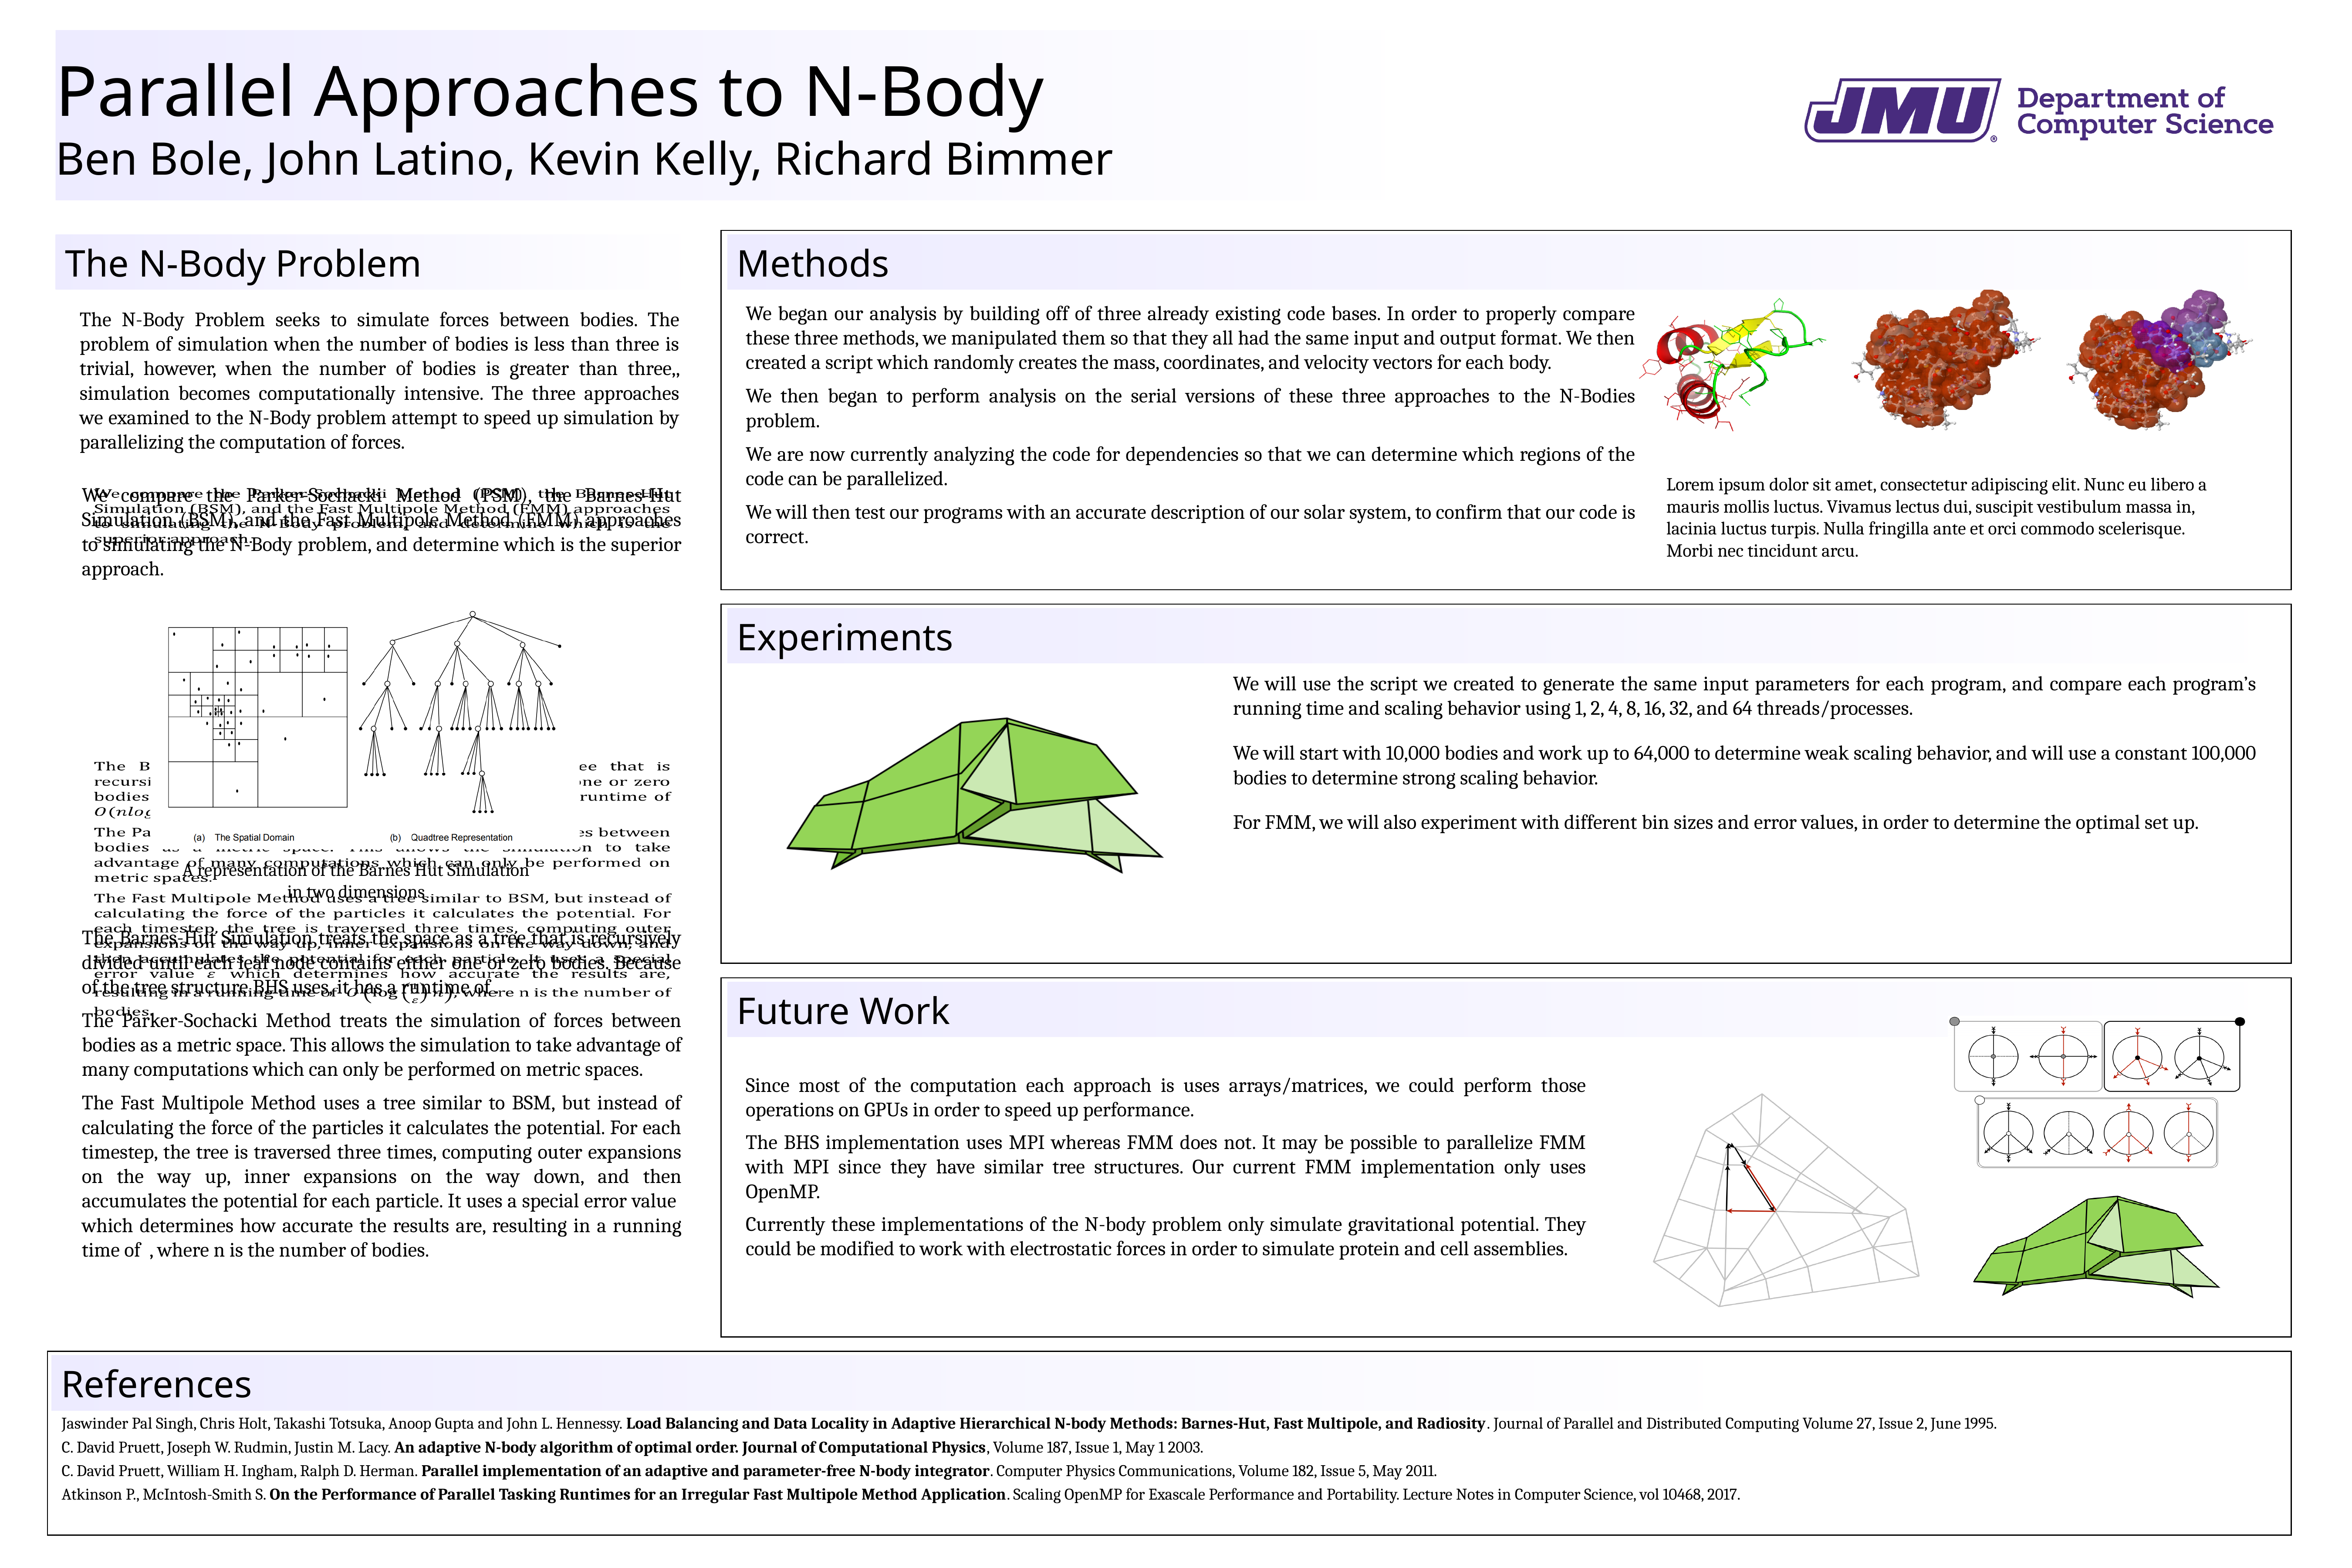

Parallel Approaches to N-Body
Ben Bole, John Latino, Kevin Kelly, Richard Bimmer
 The N-Body Problem
 Methods
We began our analysis by building off of three already existing code bases. In order to properly compare these three methods, we manipulated them so that they all had the same input and output format. We then created a script which randomly creates the mass, coordinates, and velocity vectors for each body.
We then began to perform analysis on the serial versions of these three approaches to the N-Bodies problem.
We are now currently analyzing the code for dependencies so that we can determine which regions of the code can be parallelized.
We will then test our programs with an accurate description of our solar system, to confirm that our code is correct.
The N-Body Problem seeks to simulate forces between bodies. The problem of simulation when the number of bodies is less than three is trivial, however, when the number of bodies is greater than three,, simulation becomes computationally intensive. The three approaches we examined to the N-Body problem attempt to speed up simulation by parallelizing the computation of forces.
Lorem ipsum dolor sit amet, consectetur adipiscing elit. Nunc eu libero a mauris mollis luctus. Vivamus lectus dui, suscipit vestibulum massa in, lacinia luctus turpis. Nulla fringilla ante et orci commodo scelerisque. Morbi nec tincidunt arcu.
We compare the Parker-Sochacki Method (PSM), the Barnes-Hut Simulation (BSM), and the Fast Multipole Method (FMM) approaches to simulating the N-Body problem, and determine which is the superior approach.
The Barnes-Hut Simulation treats the space as a tree that is recursively divided until each leaf node contains either one or zero bodies. Because of the tree structure BHS uses, it has a runtime of .
The Parker-Sochacki Method treats the simulation of forces between bodies as a metric space. This allows the simulation to take advantage of many computations which can only be performed on metric spaces.
The Fast Multipole Method uses a tree similar to BSM, but instead of calculating the force of the particles it calculates the potential. For each timestep, the tree is traversed three times, computing outer expansions on the way up, inner expansions on the way down, and then accumulates the potential for each particle. It uses a special error value which determines how accurate the results are, resulting in a running time of , where n is the number of bodies.
 Experiments
We will use the script we created to generate the same input parameters for each program, and compare each program’s running time and scaling behavior using 1, 2, 4, 8, 16, 32, and 64 threads/processes.
We will start with 10,000 bodies and work up to 64,000 to determine weak scaling behavior, and will use a constant 100,000 bodies to determine strong scaling behavior.
For FMM, we will also experiment with different bin sizes and error values, in order to determine the optimal set up.
A representation of the Barnes Hut Simulation in two dimensions
 Future Work
Since most of the computation each approach is uses arrays/matrices, we could perform those operations on GPUs in order to speed up performance.
The BHS implementation uses MPI whereas FMM does not. It may be possible to parallelize FMM with MPI since they have similar tree structures. Our current FMM implementation only uses OpenMP.
Currently these implementations of the N-body problem only simulate gravitational potential. They could be modified to work with electrostatic forces in order to simulate protein and cell assemblies.
 References
Jaswinder Pal Singh, Chris Holt, Takashi Totsuka, Anoop Gupta and John L. Hennessy. Load Balancing and Data Locality in Adaptive Hierarchical N-body Methods: Barnes-Hut, Fast Multipole, and Radiosity. Journal of Parallel and Distributed Computing Volume 27, Issue 2, June 1995.
C. David Pruett, Joseph W. Rudmin, Justin M. Lacy. An adaptive N-body algorithm of optimal order. Journal of Computational Physics, Volume 187, Issue 1, May 1 2003.
C. David Pruett, William H. Ingham, Ralph D. Herman. Parallel implementation of an adaptive and parameter-free N-body integrator. Computer Physics Communications, Volume 182, Issue 5, May 2011.
Atkinson P., McIntosh-Smith S. On the Performance of Parallel Tasking Runtimes for an Irregular Fast Multipole Method Application. Scaling OpenMP for Exascale Performance and Portability. Lecture Notes in Computer Science, vol 10468, 2017.